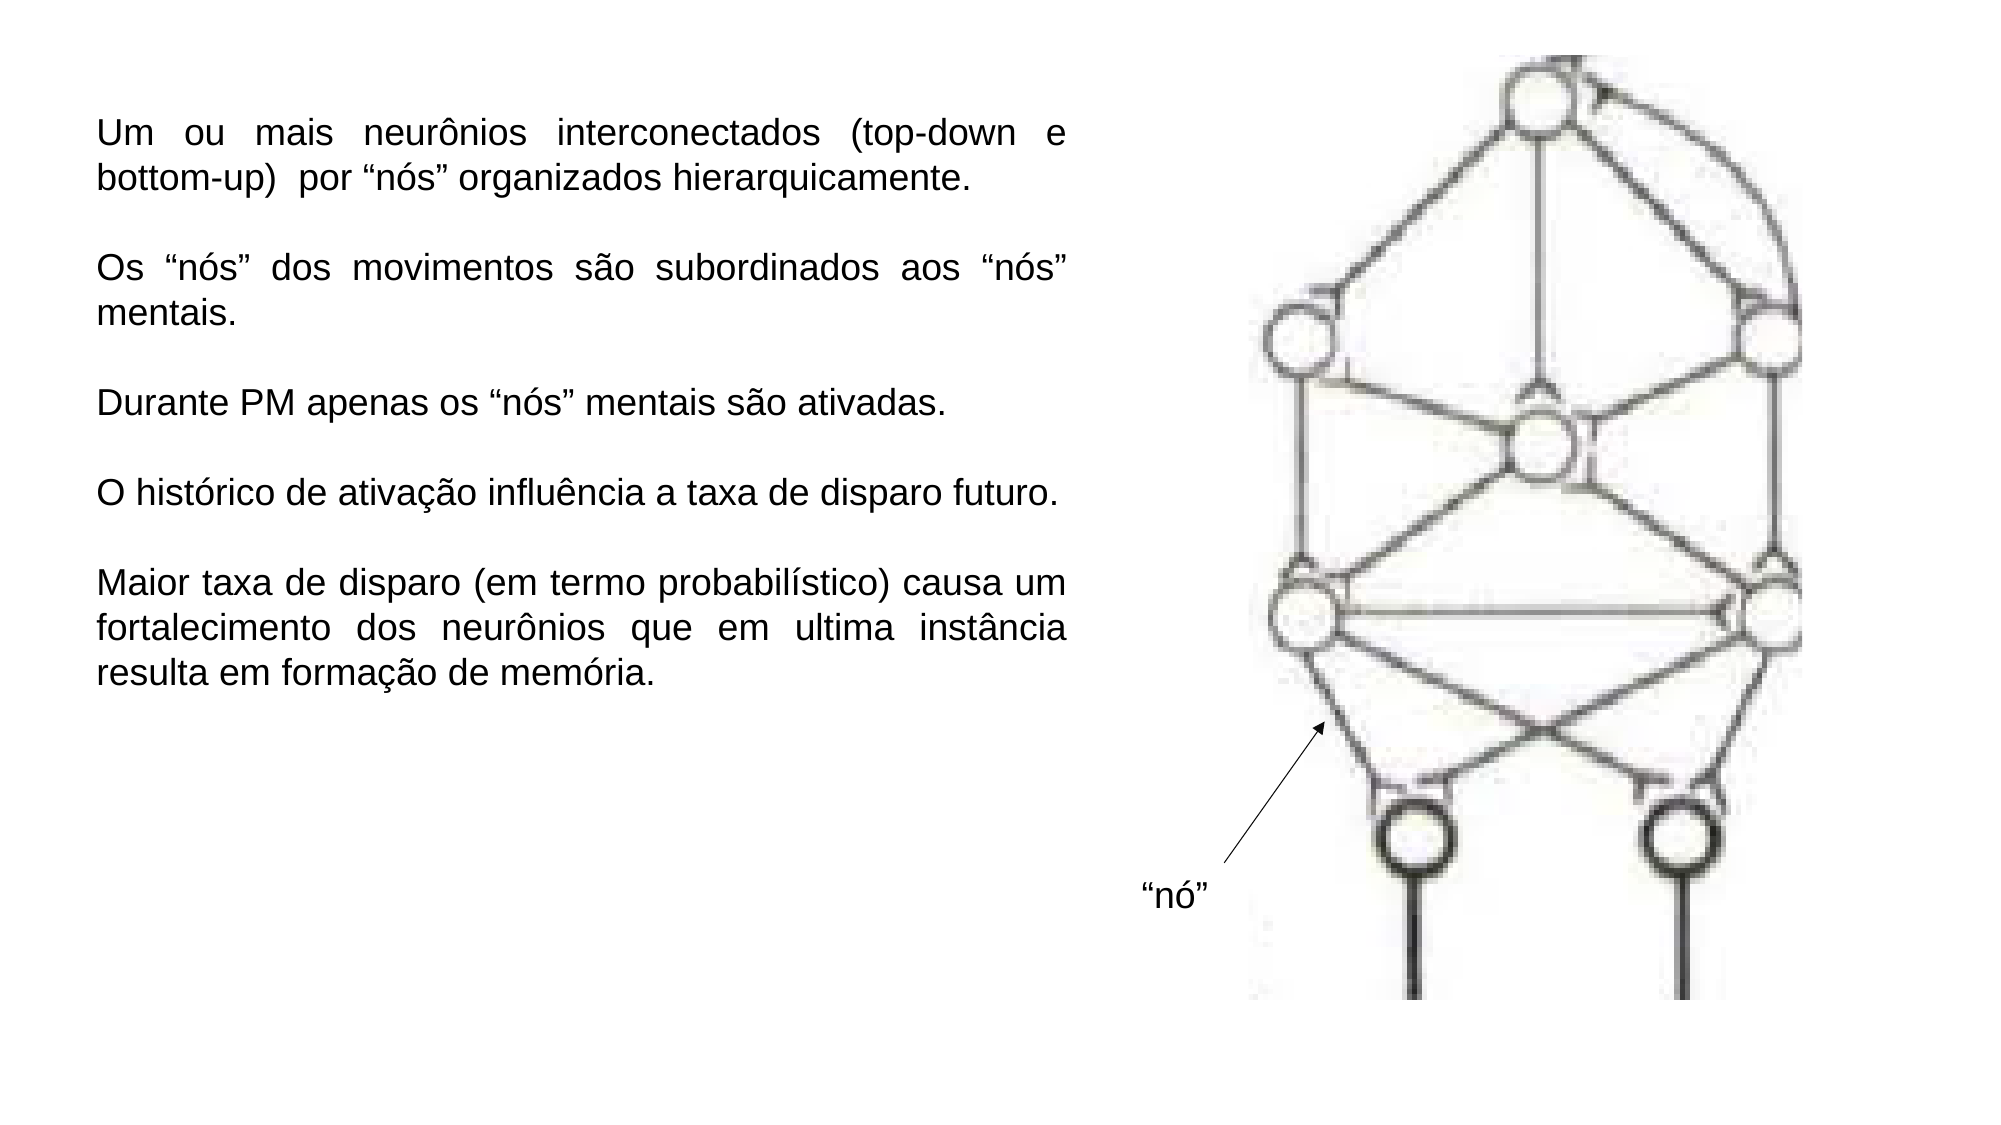

Um ou mais neurônios interconectados (top-down e bottom-up) por “nós” organizados hierarquicamente.
Os “nós” dos movimentos são subordinados aos “nós” mentais.
Durante PM apenas os “nós” mentais são ativadas.
O histórico de ativação influência a taxa de disparo futuro.
Maior taxa de disparo (em termo probabilístico) causa um fortalecimento dos neurônios que em ultima instância resulta em formação de memória.
“nó”